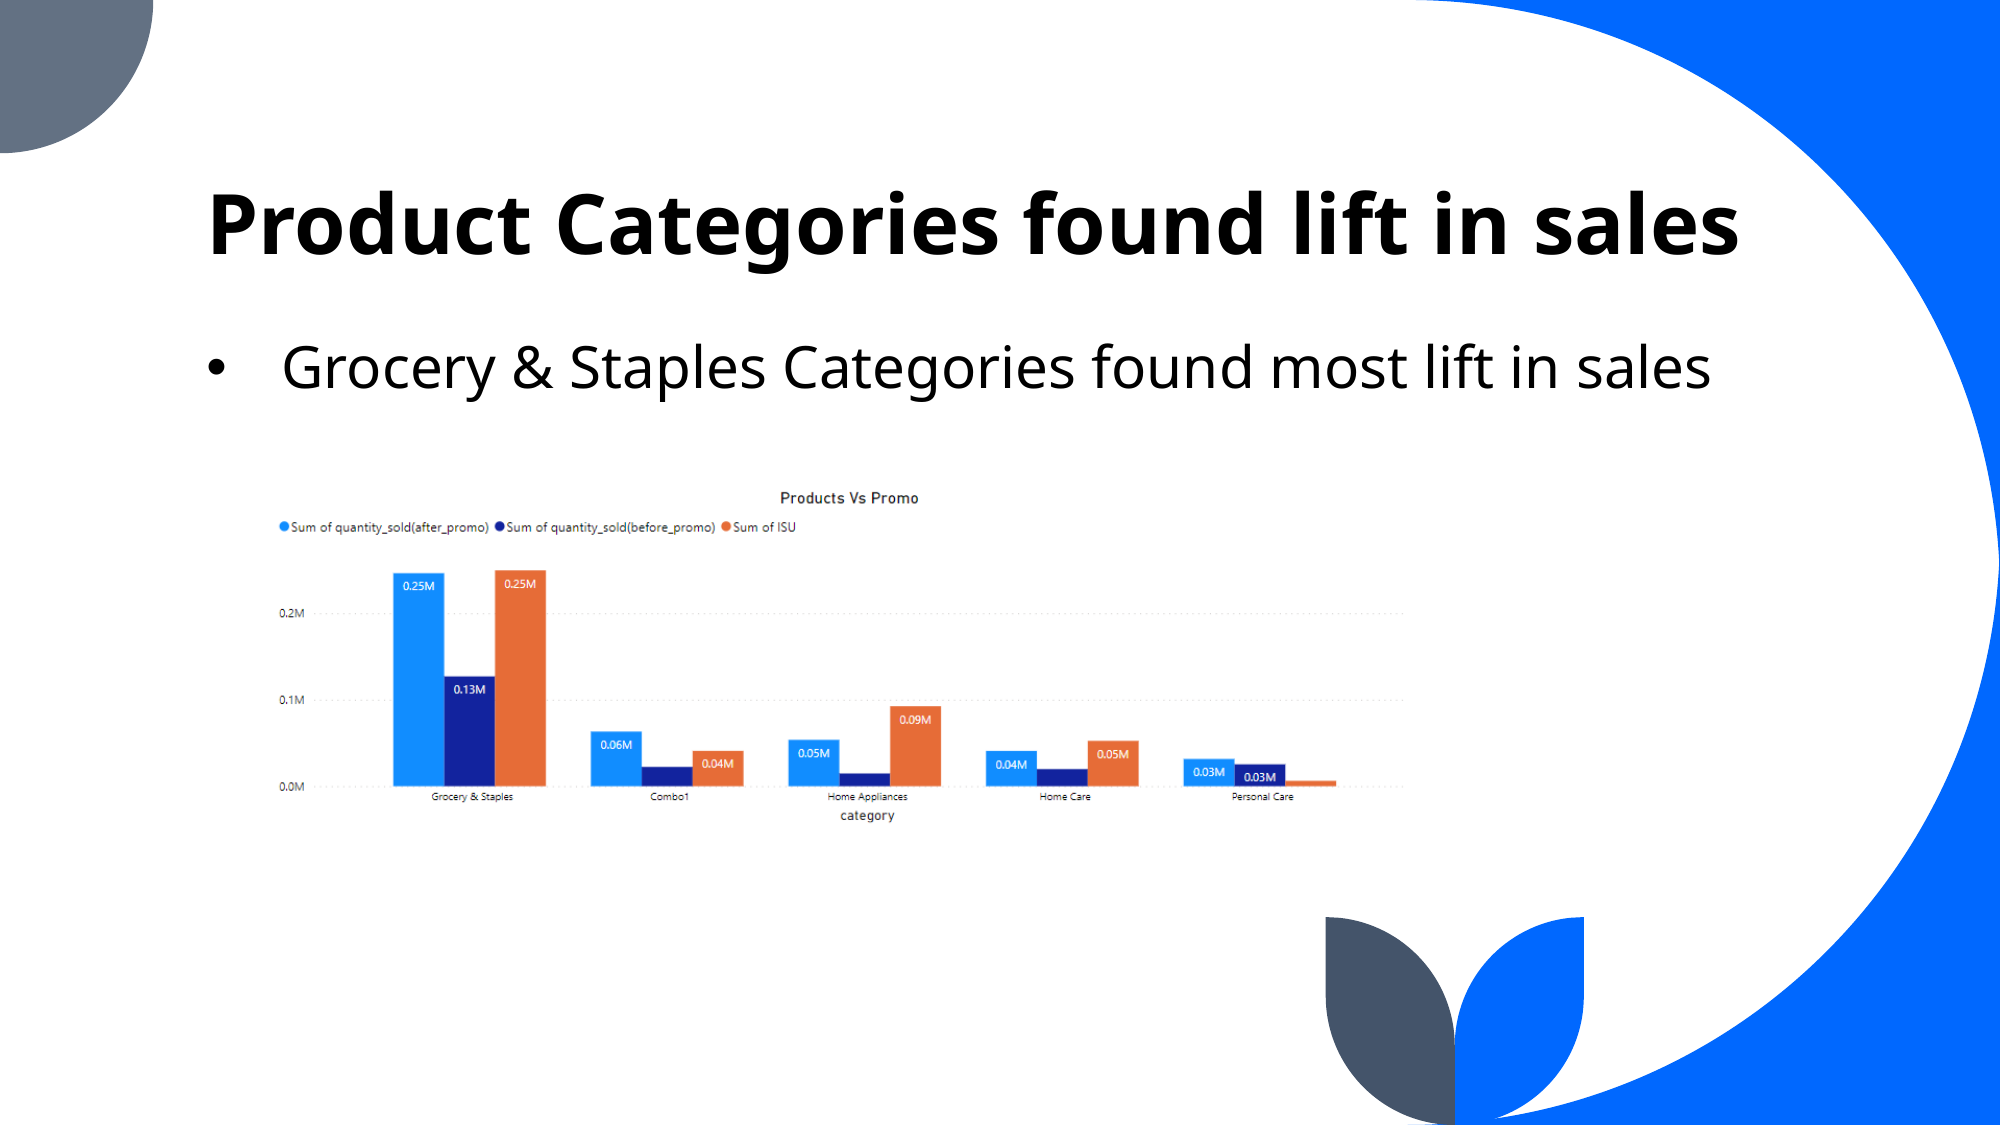

# Product Categories found lift in sales
Grocery & Staples Categories found most lift in sales